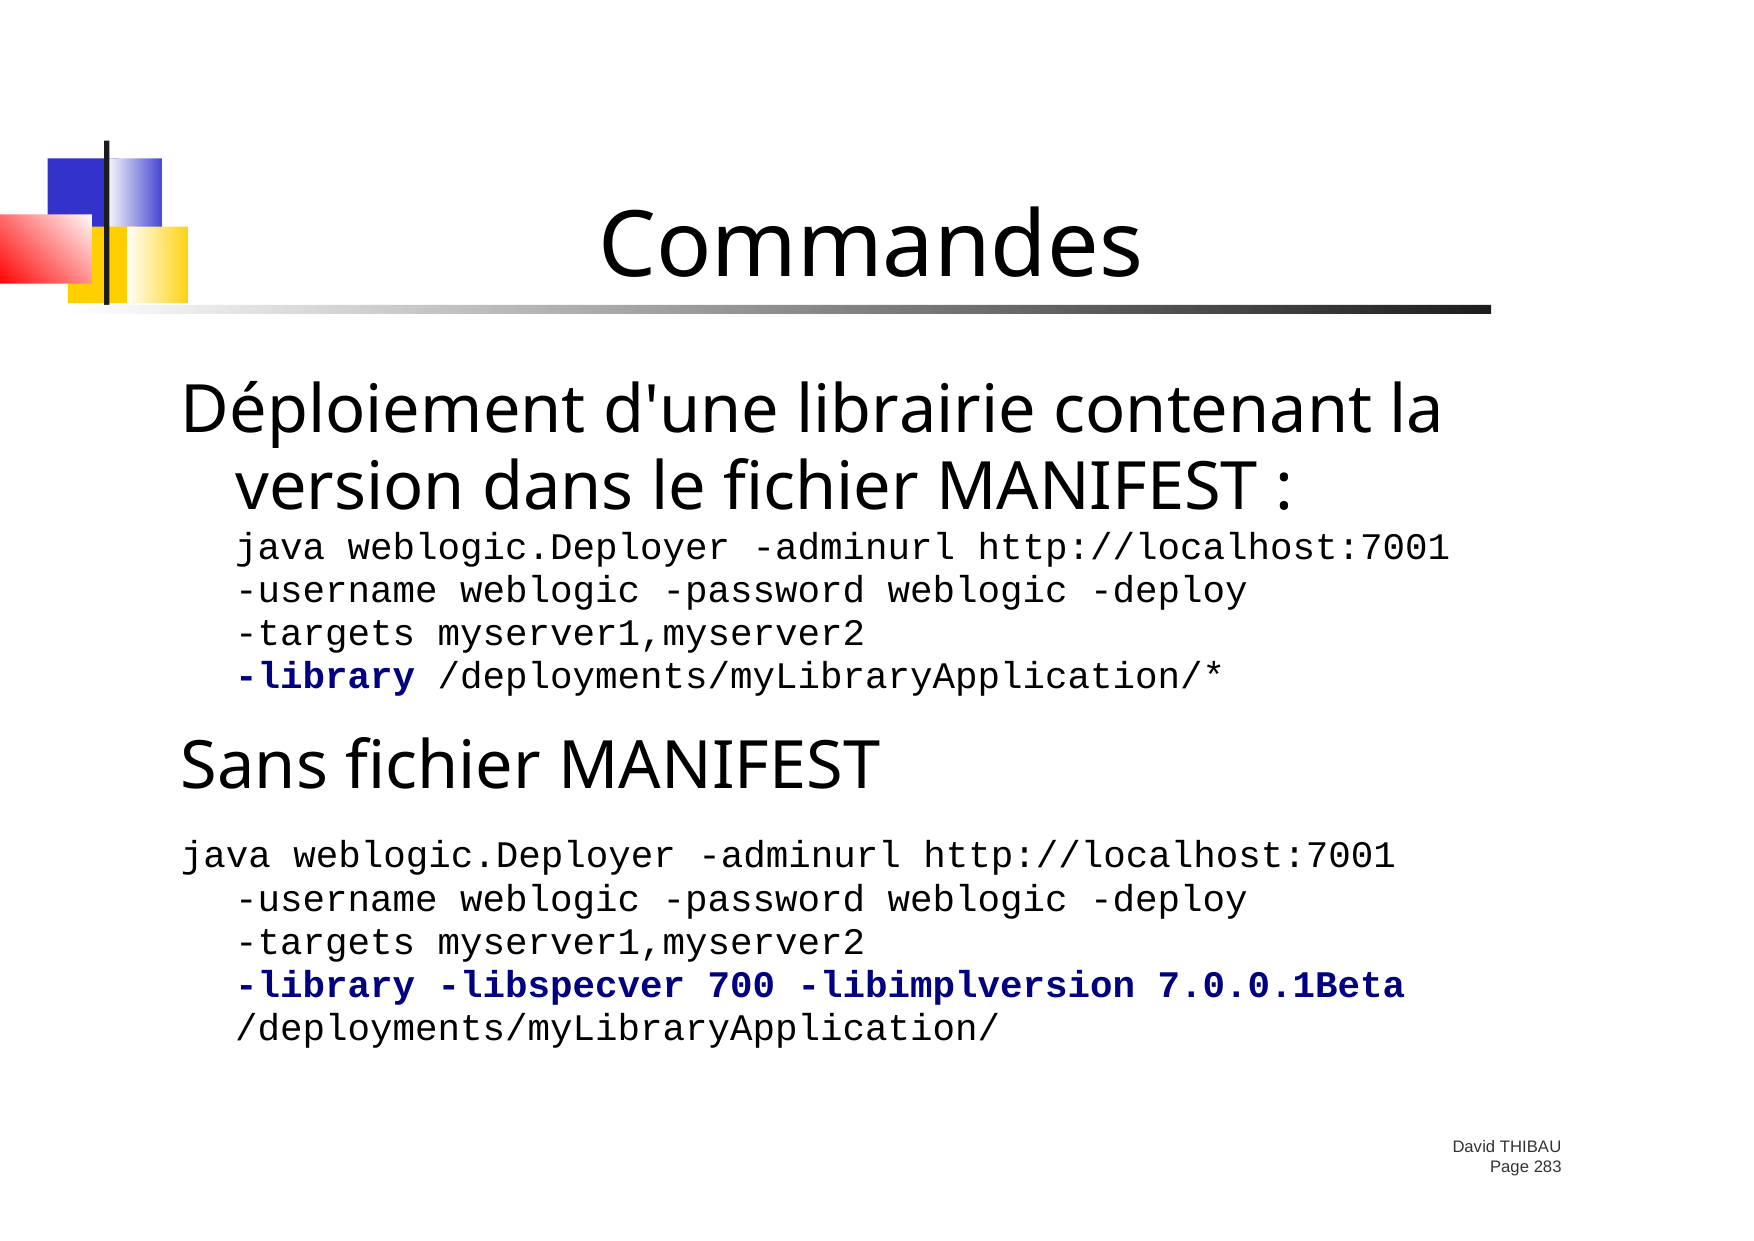

# Commandes
Déploiement d'une librairie contenant la version dans le fichier MANIFEST :
java weblogic.Deployer -adminurl http://localhost:7001
-username weblogic -password weblogic -deploy
-targets myserver1,myserver2
-library /deployments/myLibraryApplication/*
Sans fichier MANIFEST
java weblogic.Deployer -adminurl http://localhost:7001
-username weblogic -password weblogic -deploy
-targets myserver1,myserver2
-library -libspecver 700 -libimplversion 7.0.0.1Beta /deployments/myLibraryApplication/